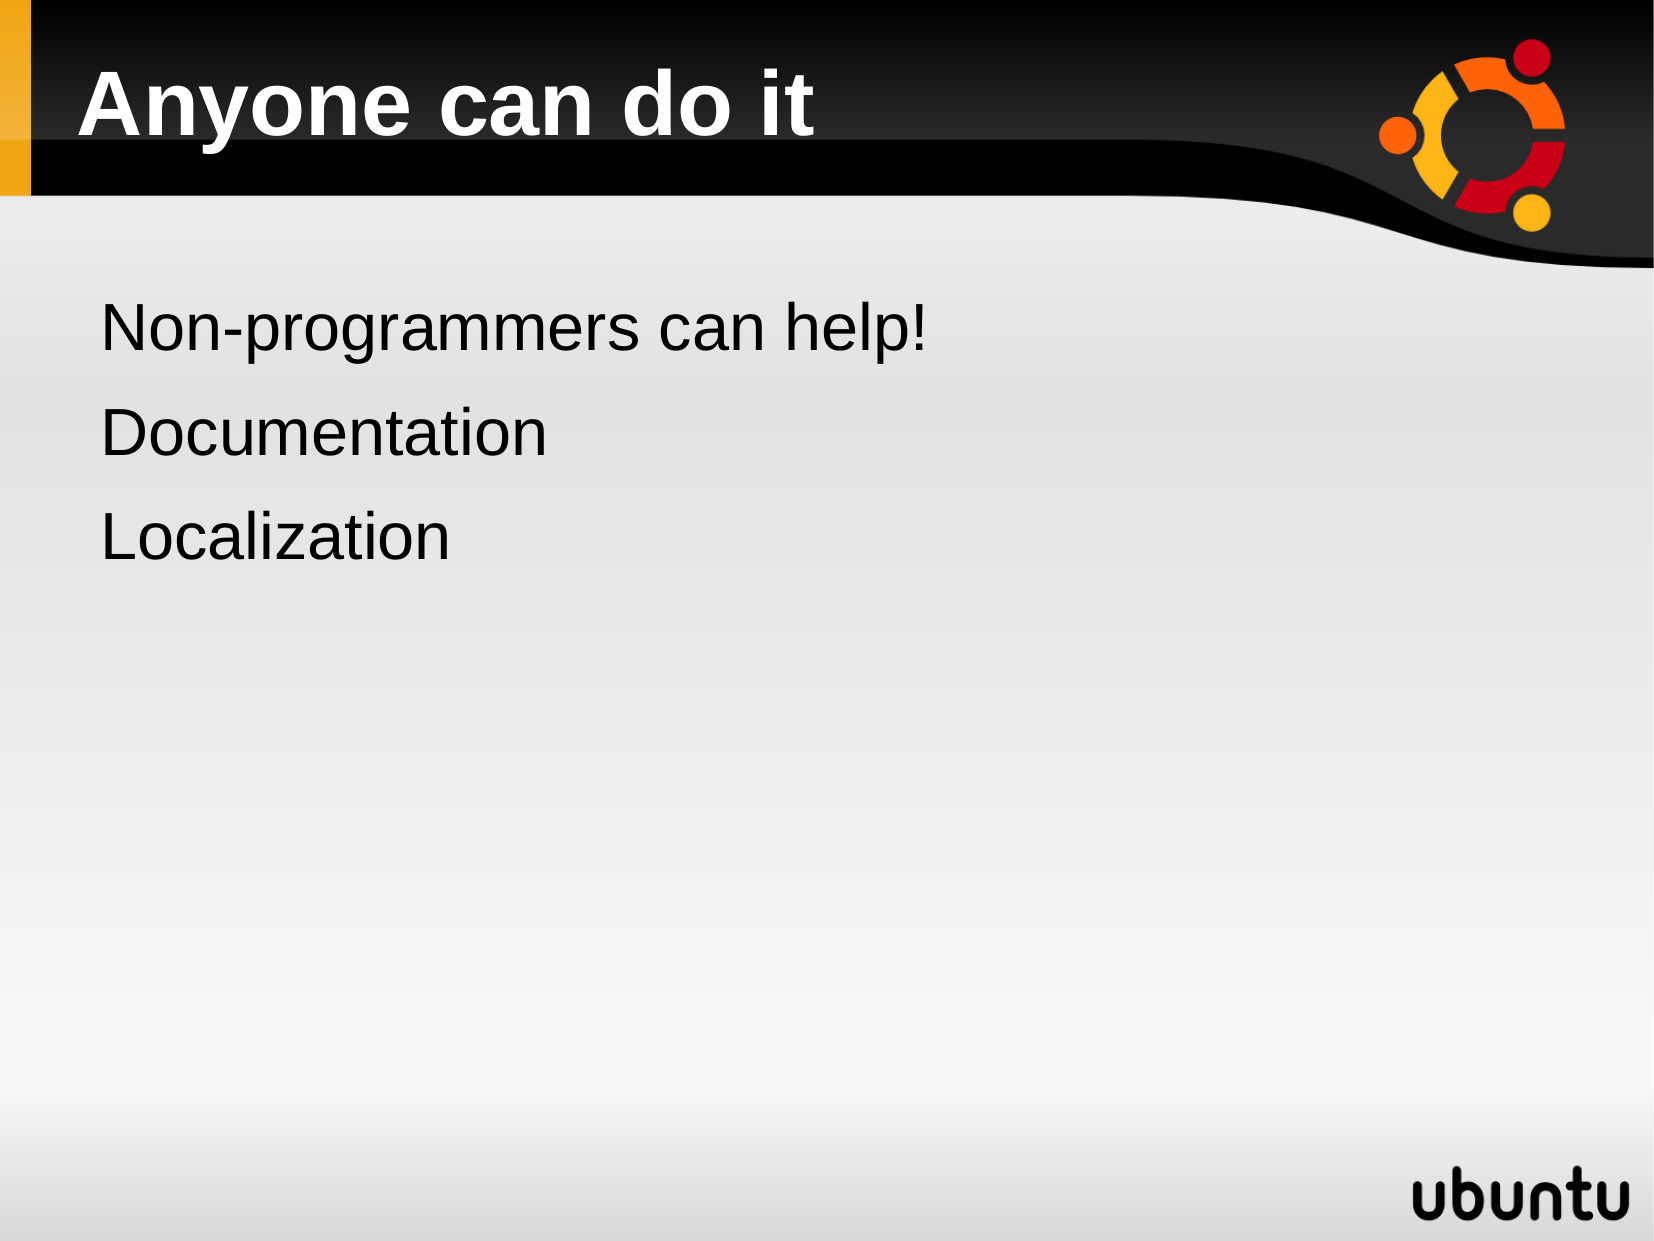

# Anyone can do it
Non-programmers can help!
Documentation
Localization